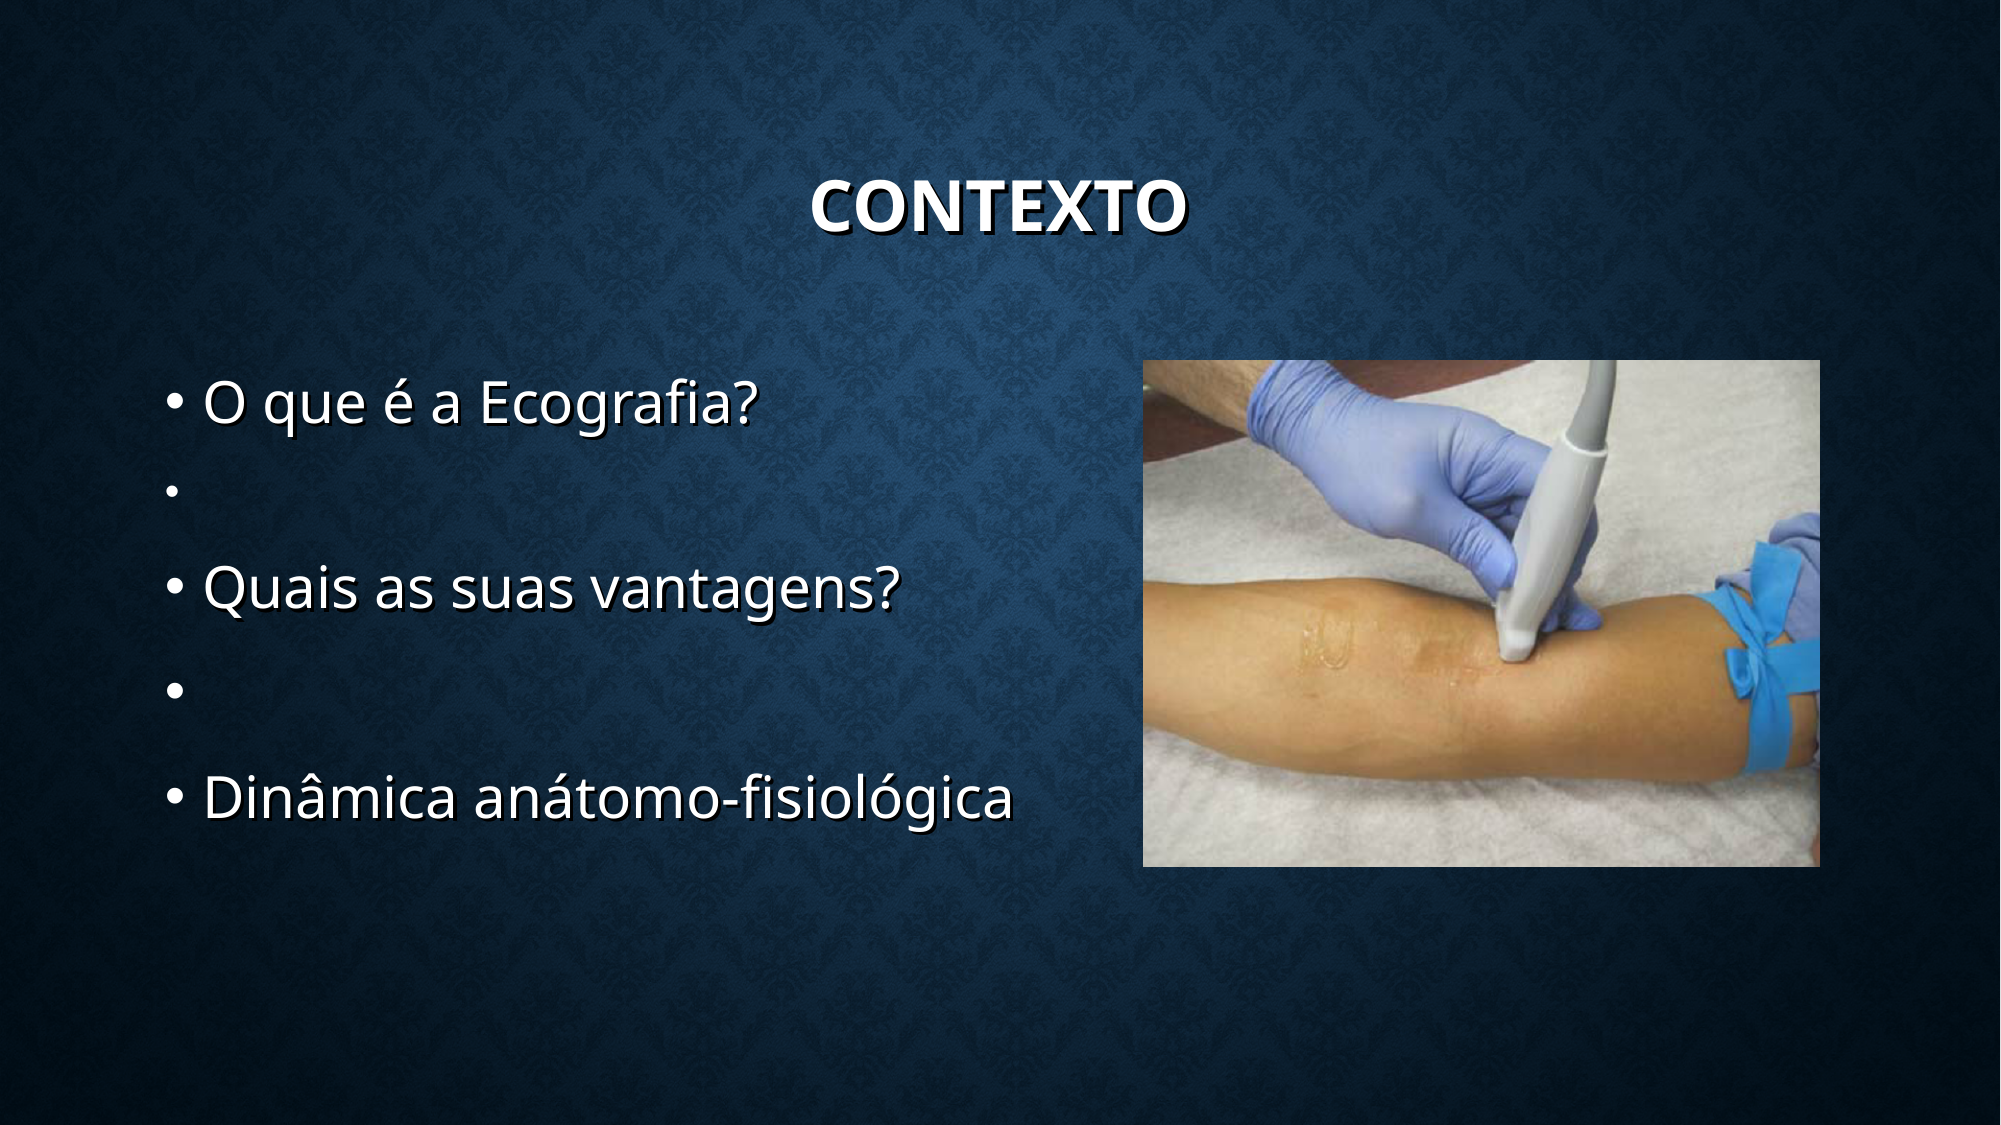

# Contexto
O que é a Ecografia?
Quais as suas vantagens?
Dinâmica anátomo-fisiológica